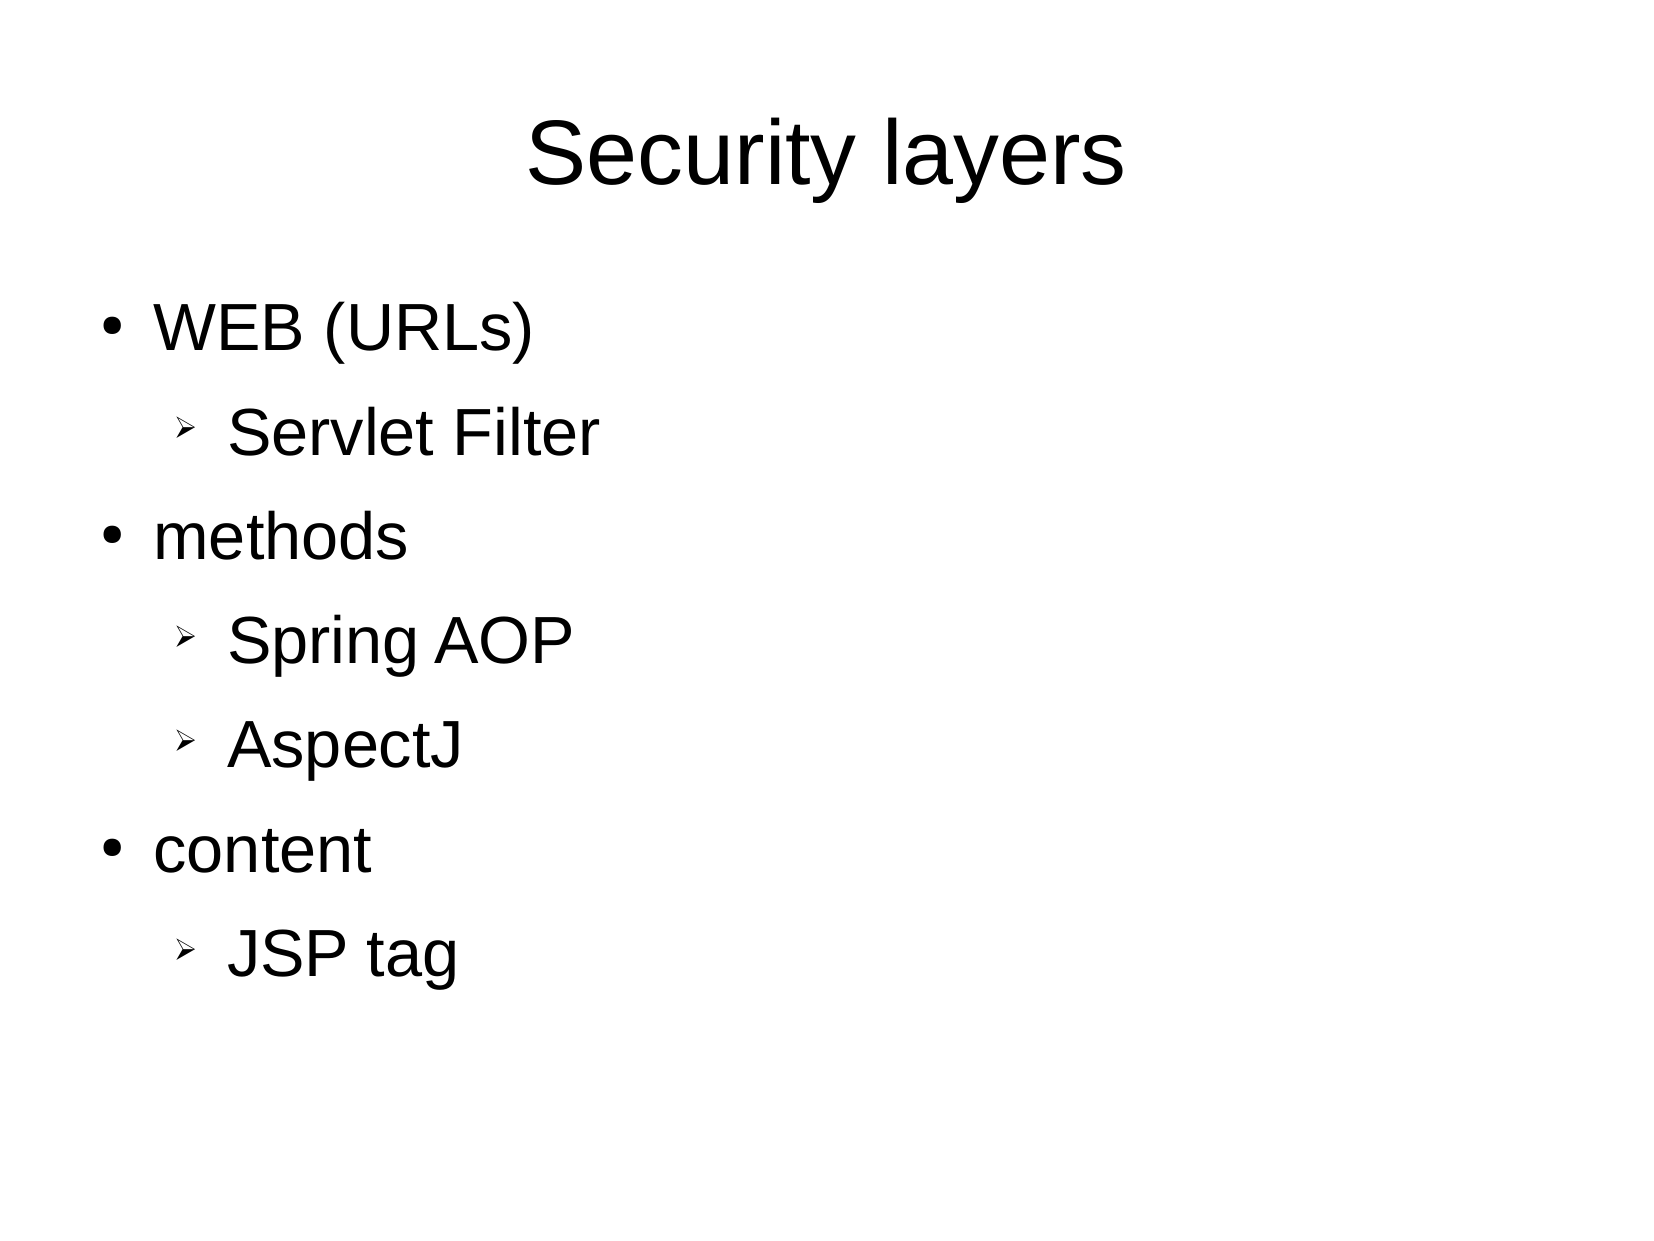

# Security layers
WEB (URLs)
Servlet Filter
methods
Spring AOP
AspectJ
content
JSP tag